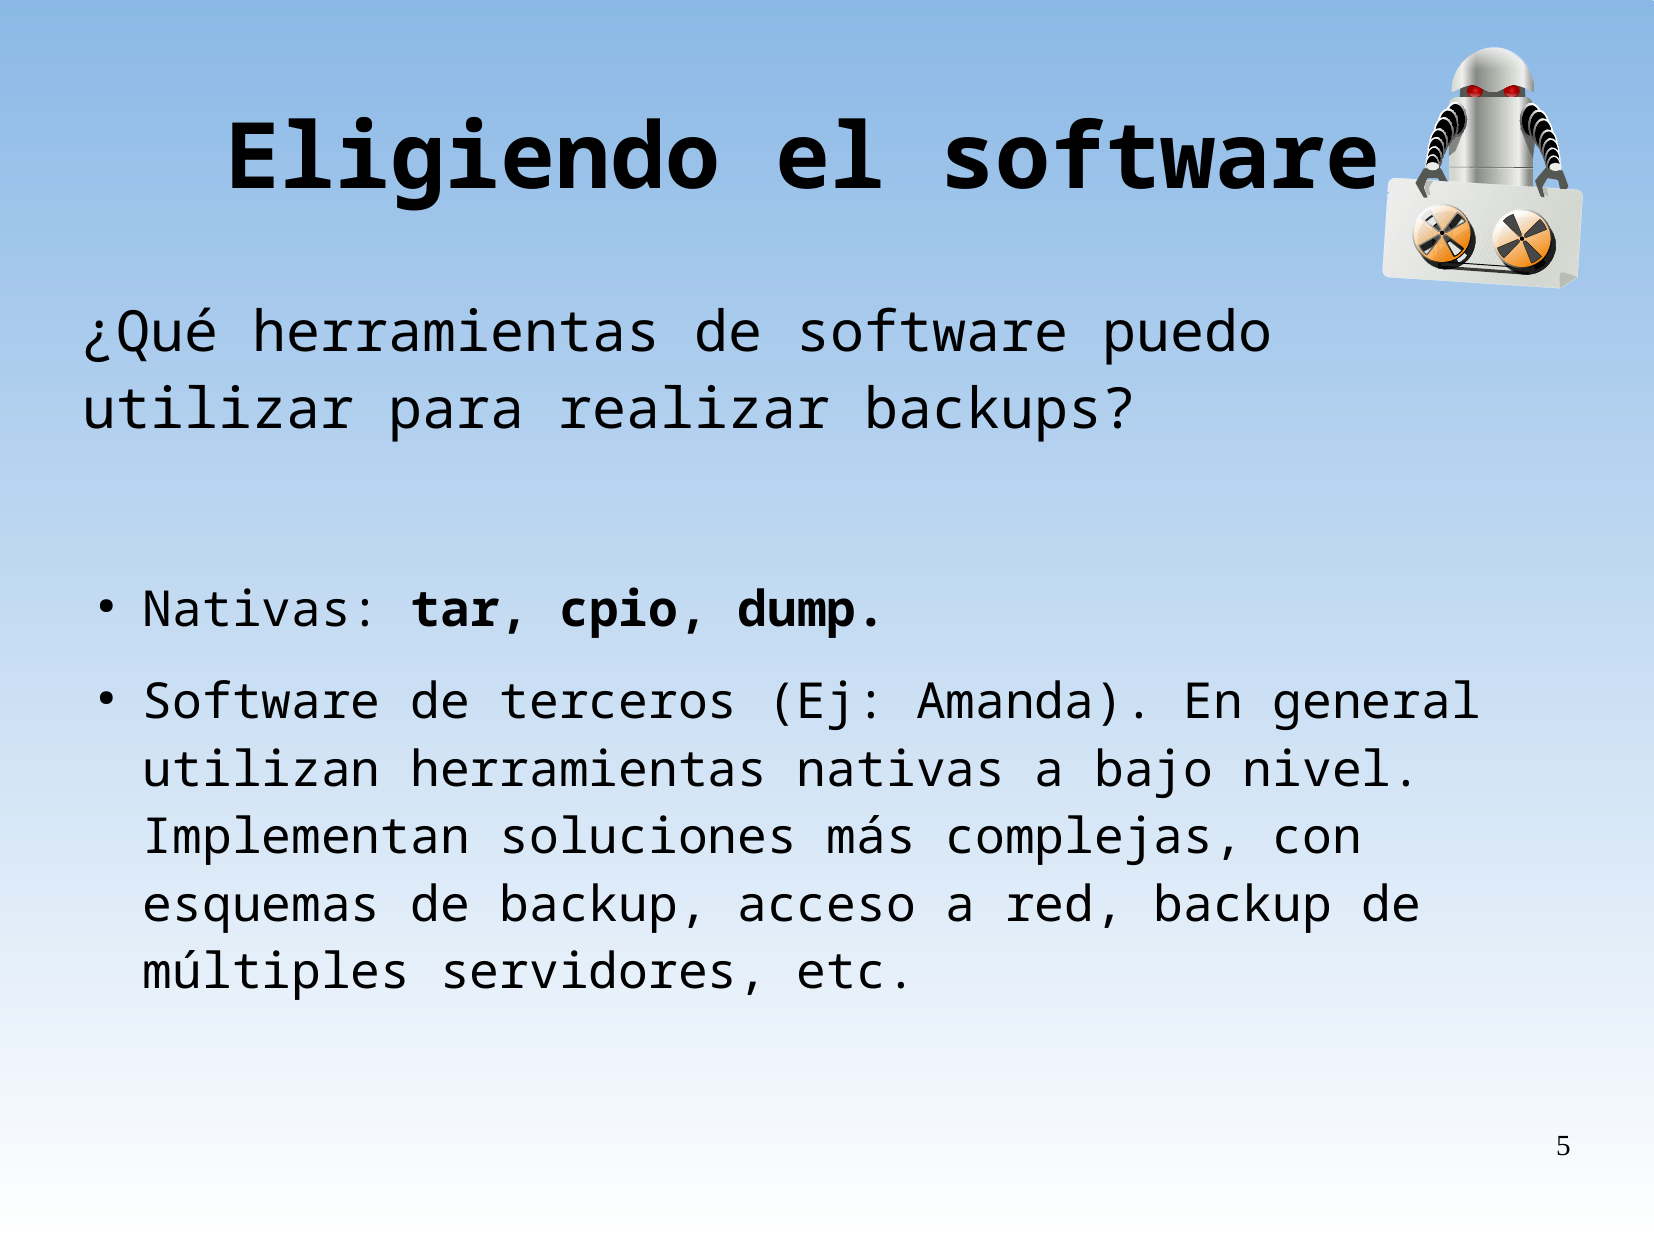

# Eligiendo el software
¿Qué herramientas de software puedo utilizar para realizar backups?
Nativas: tar, cpio, dump.
Software de terceros (Ej: Amanda). En general utilizan herramientas nativas a bajo nivel. Implementan soluciones más complejas, con esquemas de backup, acceso a red, backup de múltiples servidores, etc.
5